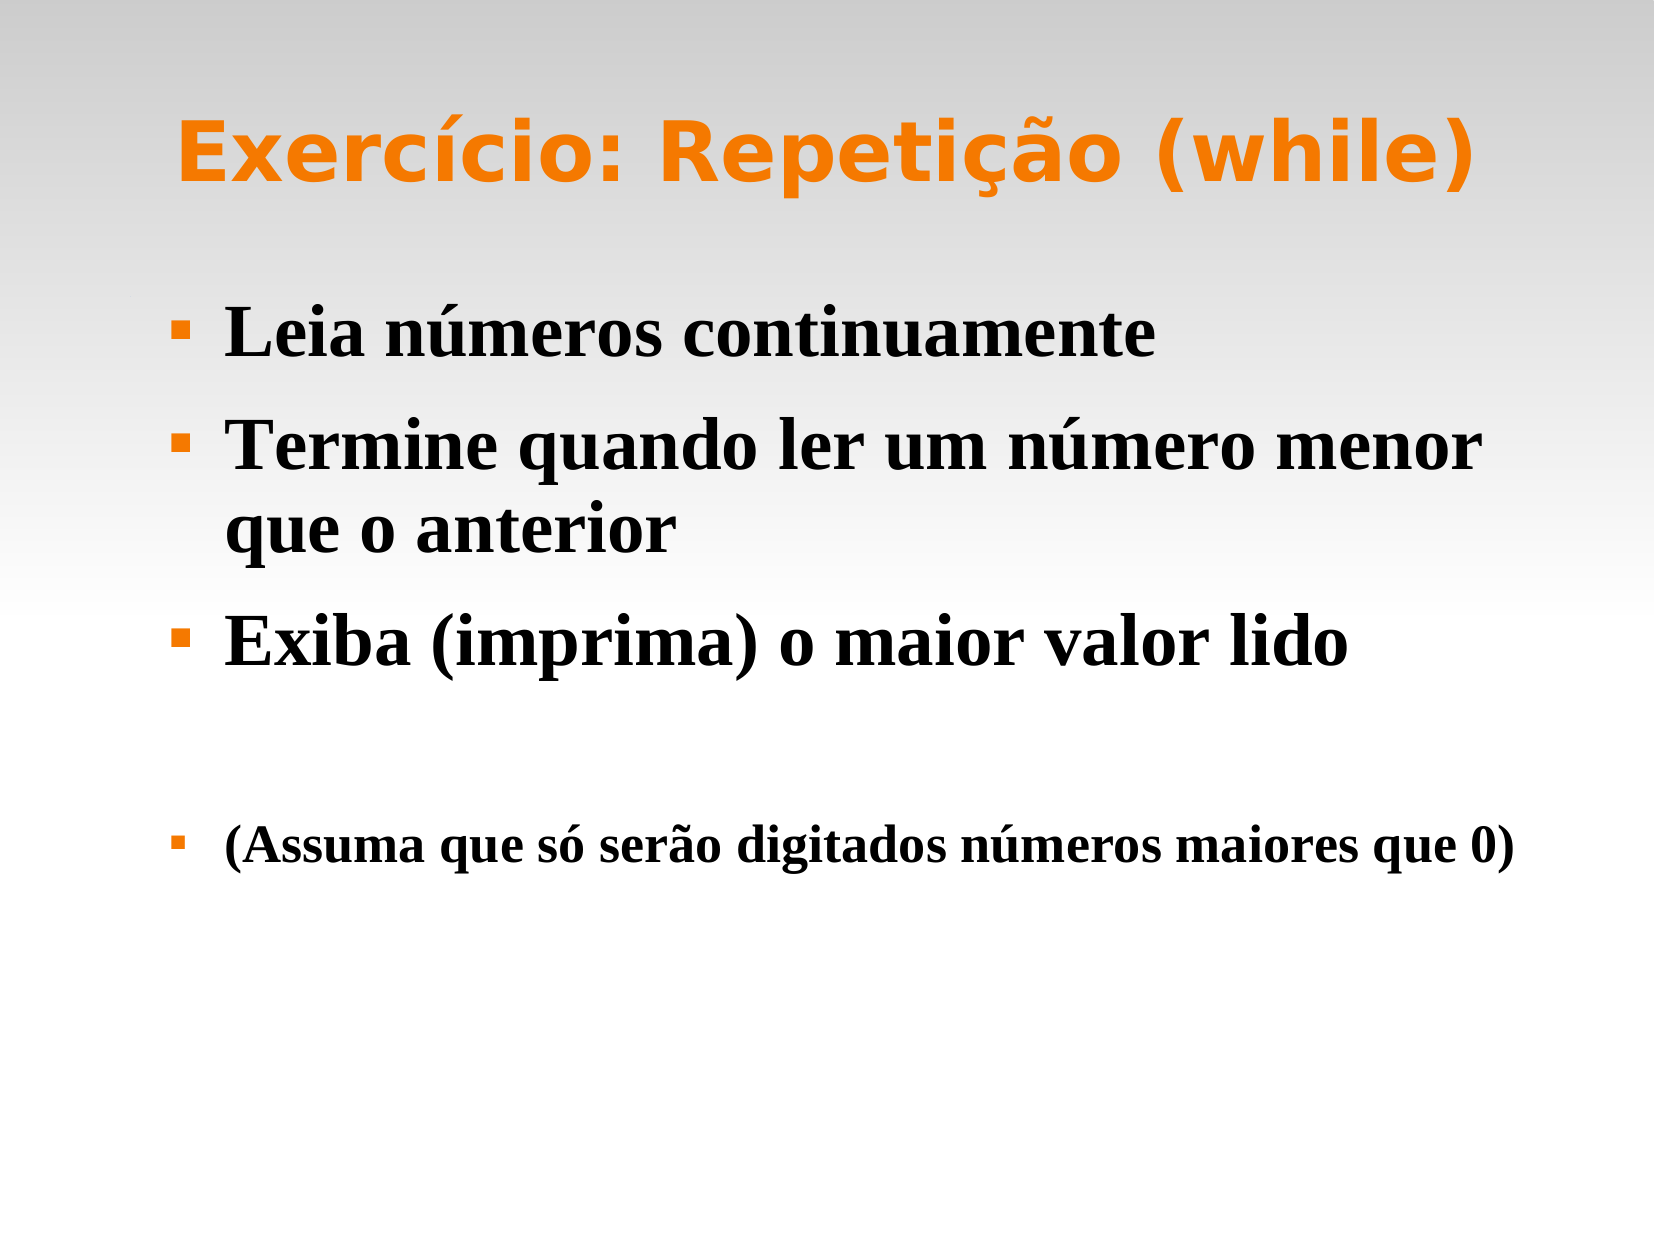

# Exercício: Repetição (while)
Leia números continuamente
Termine quando ler um número menor que o anterior
Exiba (imprima) o maior valor lido
(Assuma que só serão digitados números maiores que 0)